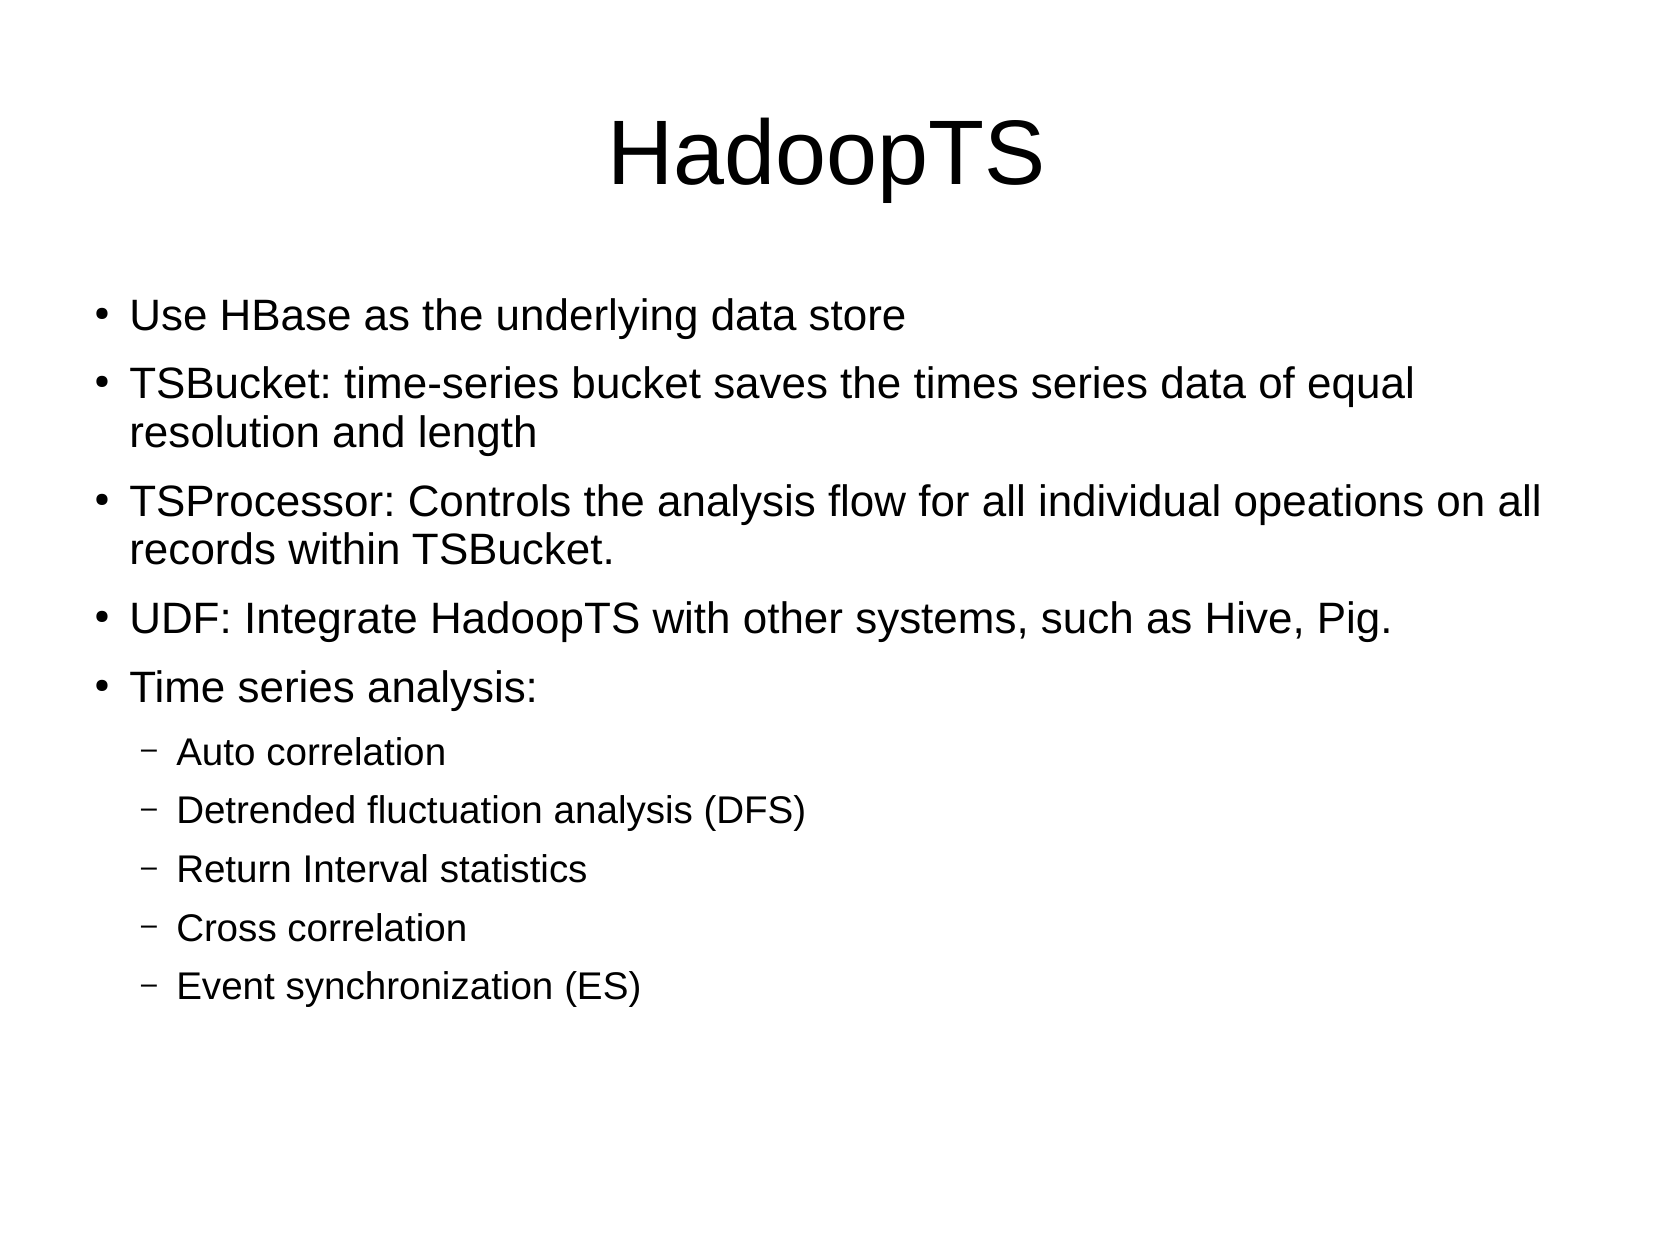

# HadoopTS
Use HBase as the underlying data store
TSBucket: time-series bucket saves the times series data of equal resolution and length
TSProcessor: Controls the analysis flow for all individual opeations on all records within TSBucket.
UDF: Integrate HadoopTS with other systems, such as Hive, Pig.
Time series analysis:
Auto correlation
Detrended fluctuation analysis (DFS)
Return Interval statistics
Cross correlation
Event synchronization (ES)